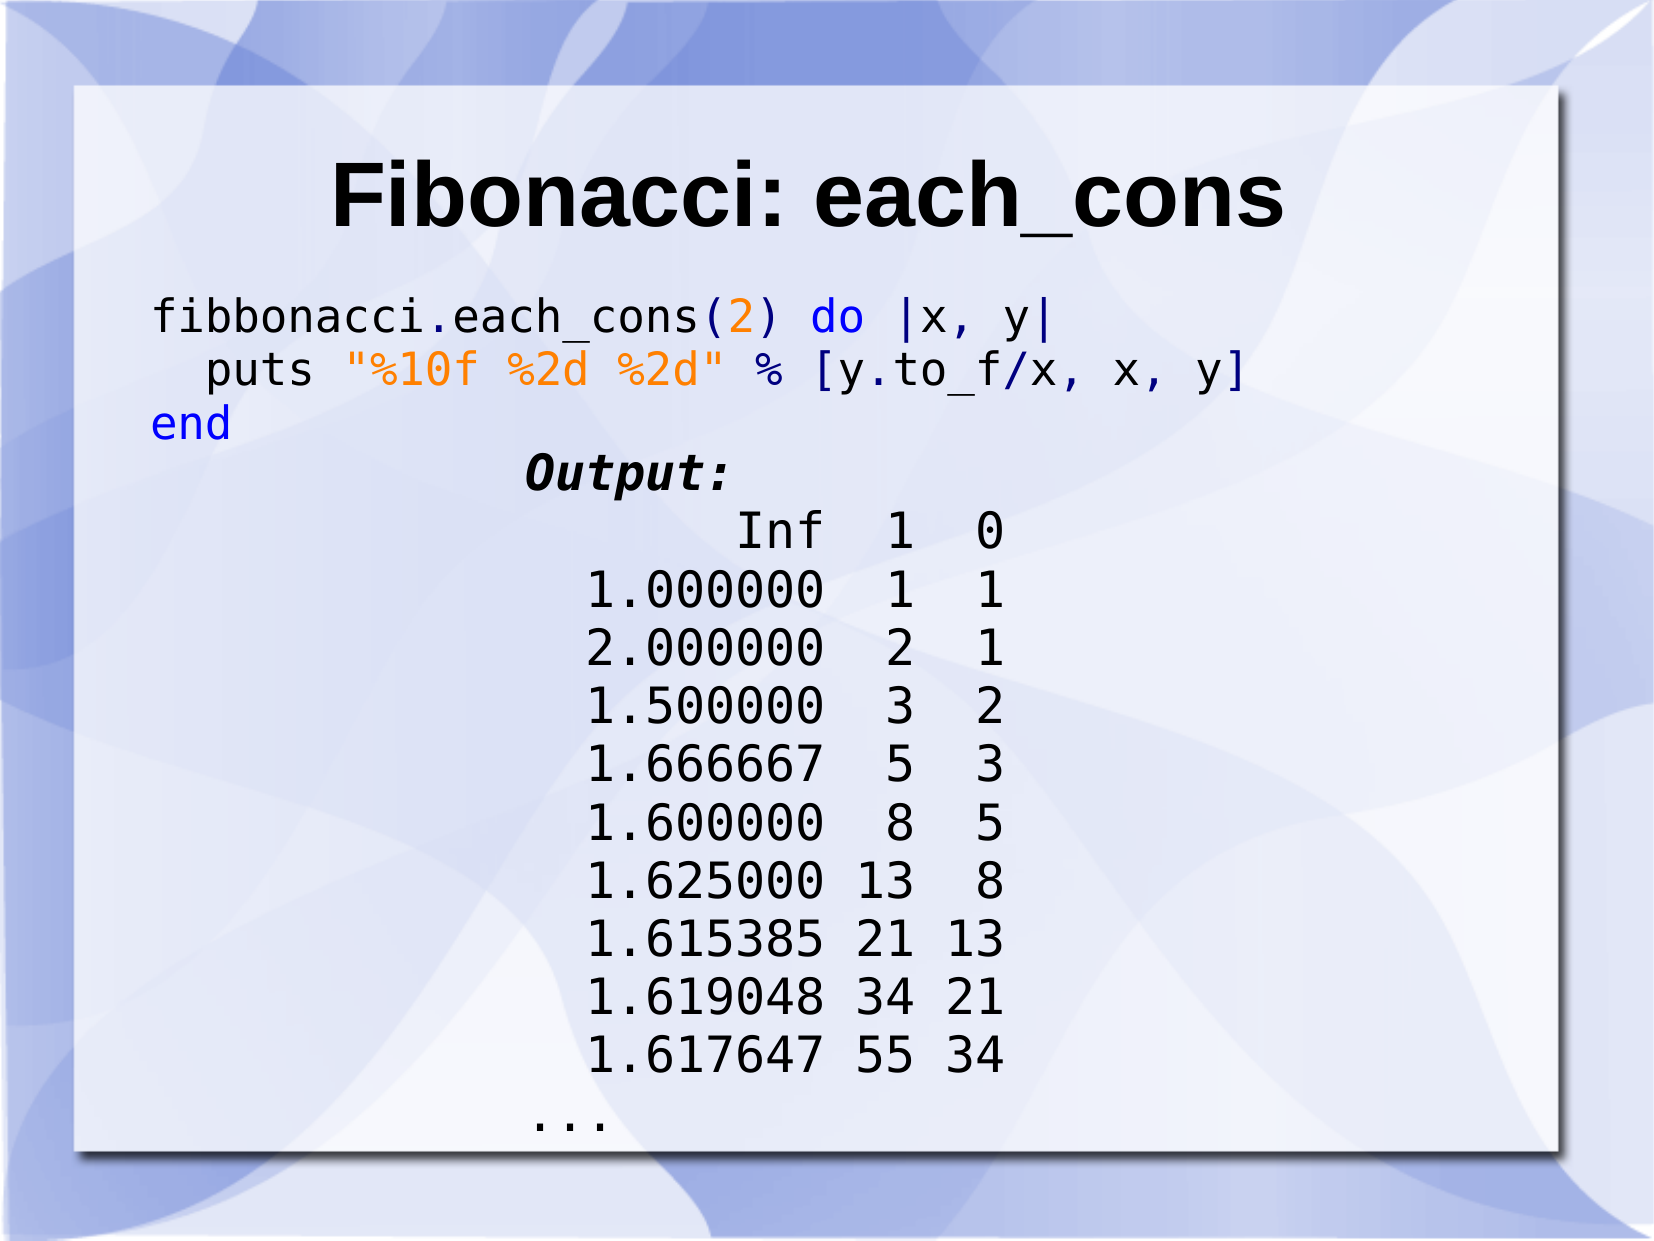

# Fibonacci: each_cons
fibbonacci.each_cons(2) do |x, y|
 puts "%10f %2d %2d" % [y.to_f/x, x, y]
end
Output:
 Inf 1 0
 1.000000 1 1
 2.000000 2 1
 1.500000 3 2
 1.666667 5 3
 1.600000 8 5
 1.625000 13 8
 1.615385 21 13
 1.619048 34 21
 1.617647 55 34
...